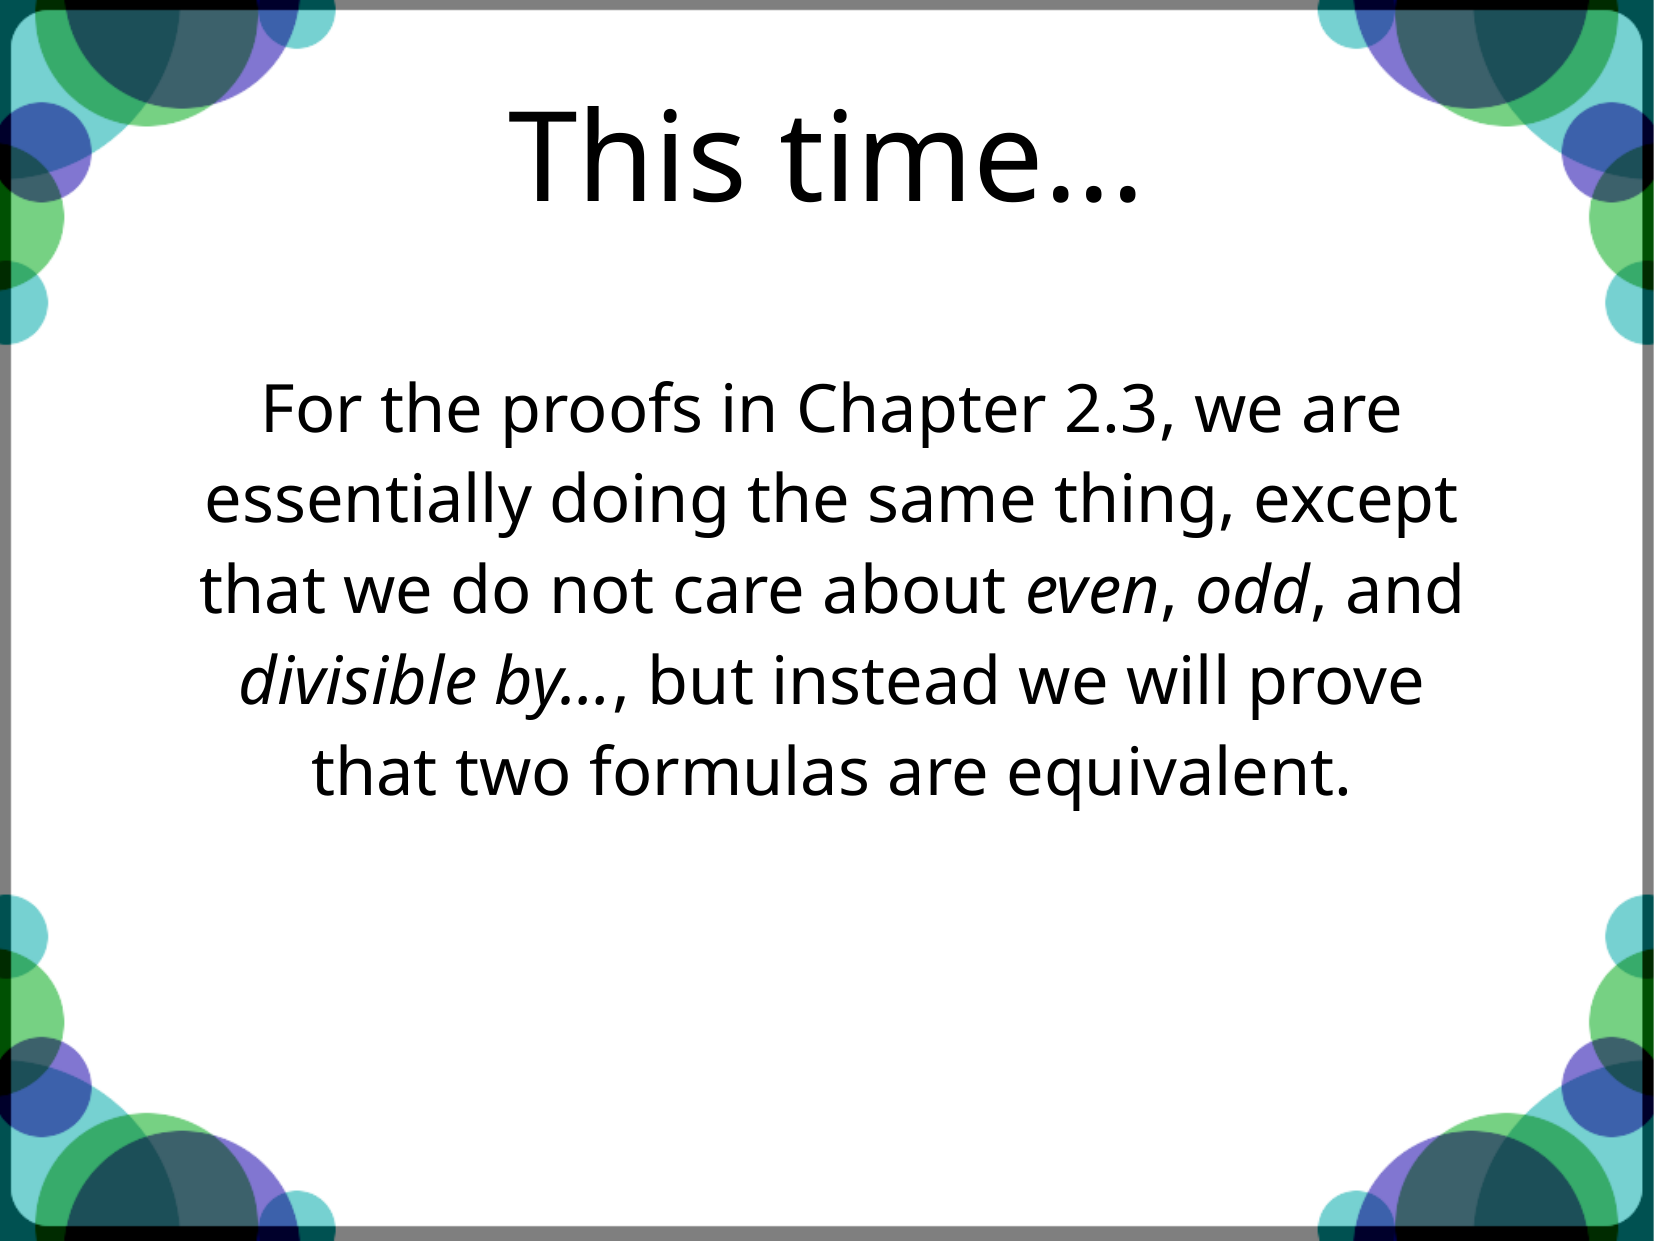

# This time...
For the proofs in Chapter 2.3, we are essentially doing the same thing, except that we do not care about even, odd, and divisible by…, but instead we will prove
that two formulas are equivalent.